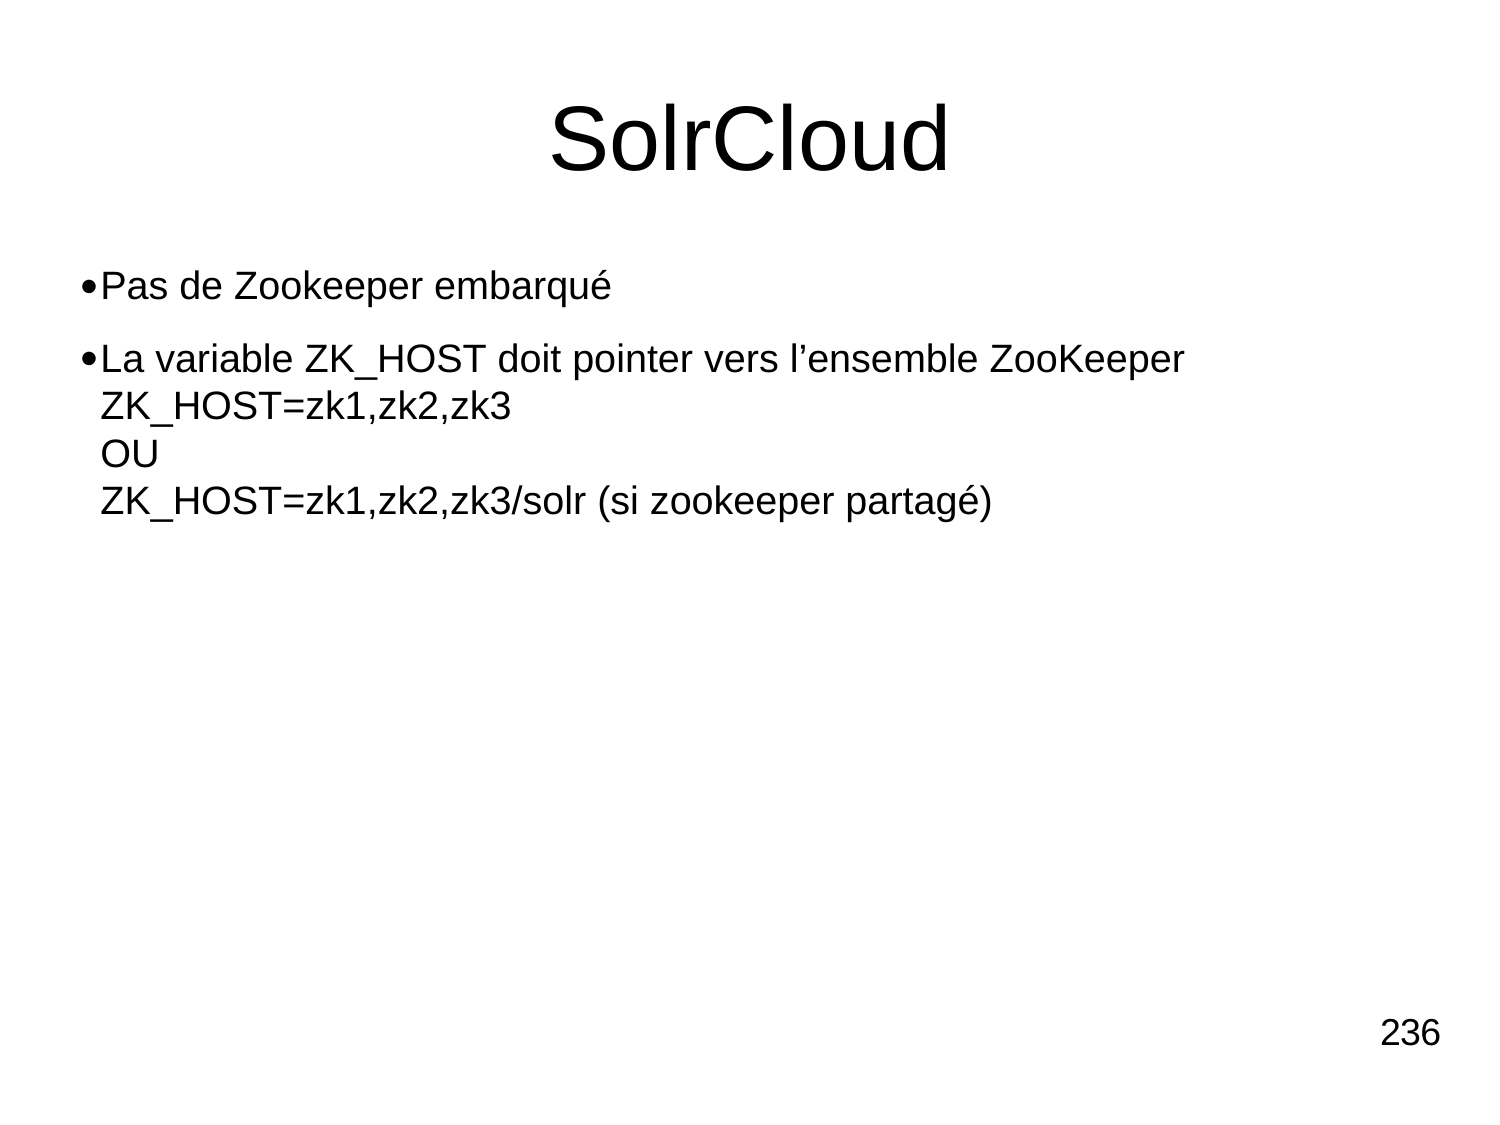

# SolrCloud
Pas de Zookeeper embarqué
La variable ZK_HOST doit pointer vers l’ensemble ZooKeeper
ZK_HOST=zk1,zk2,zk3
OU
ZK_HOST=zk1,zk2,zk3/solr (si zookeeper partagé)
236